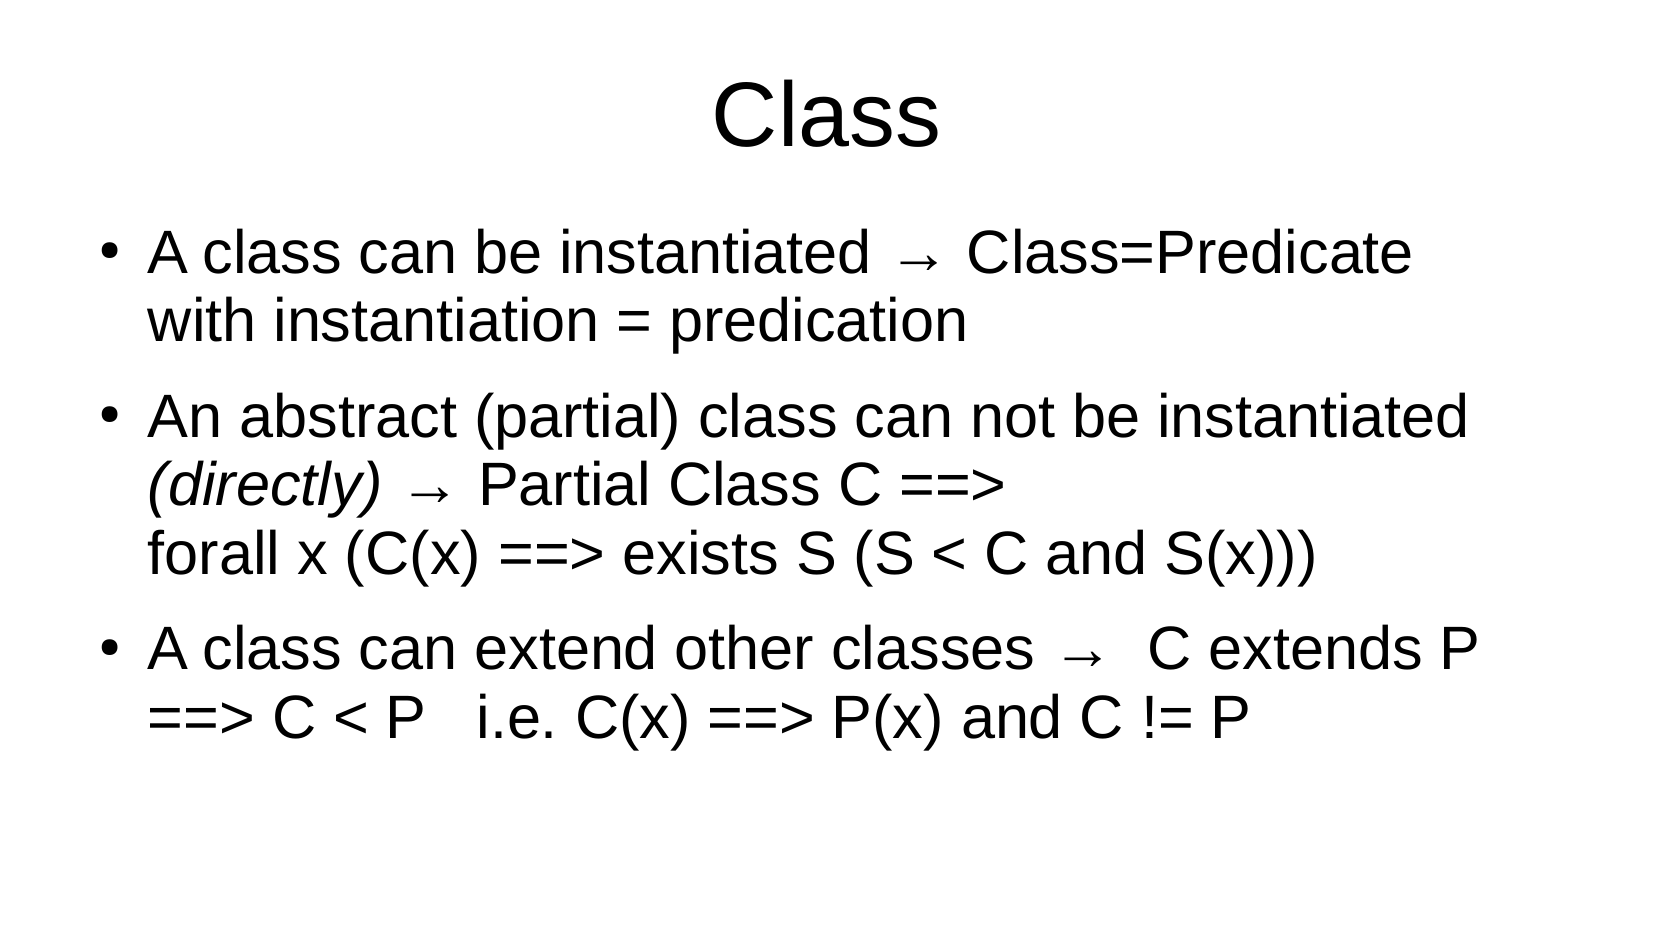

# Class
A class can be instantiated → Class=Predicate
with instantiation = predication
An abstract (partial) class can not be instantiated (directly) → Partial Class C ==>
forall x (C(x) ==> exists S (S < C and S(x)))
A class can extend other classes → C extends P ==> C < P i.e. C(x) ==> P(x) and C != P